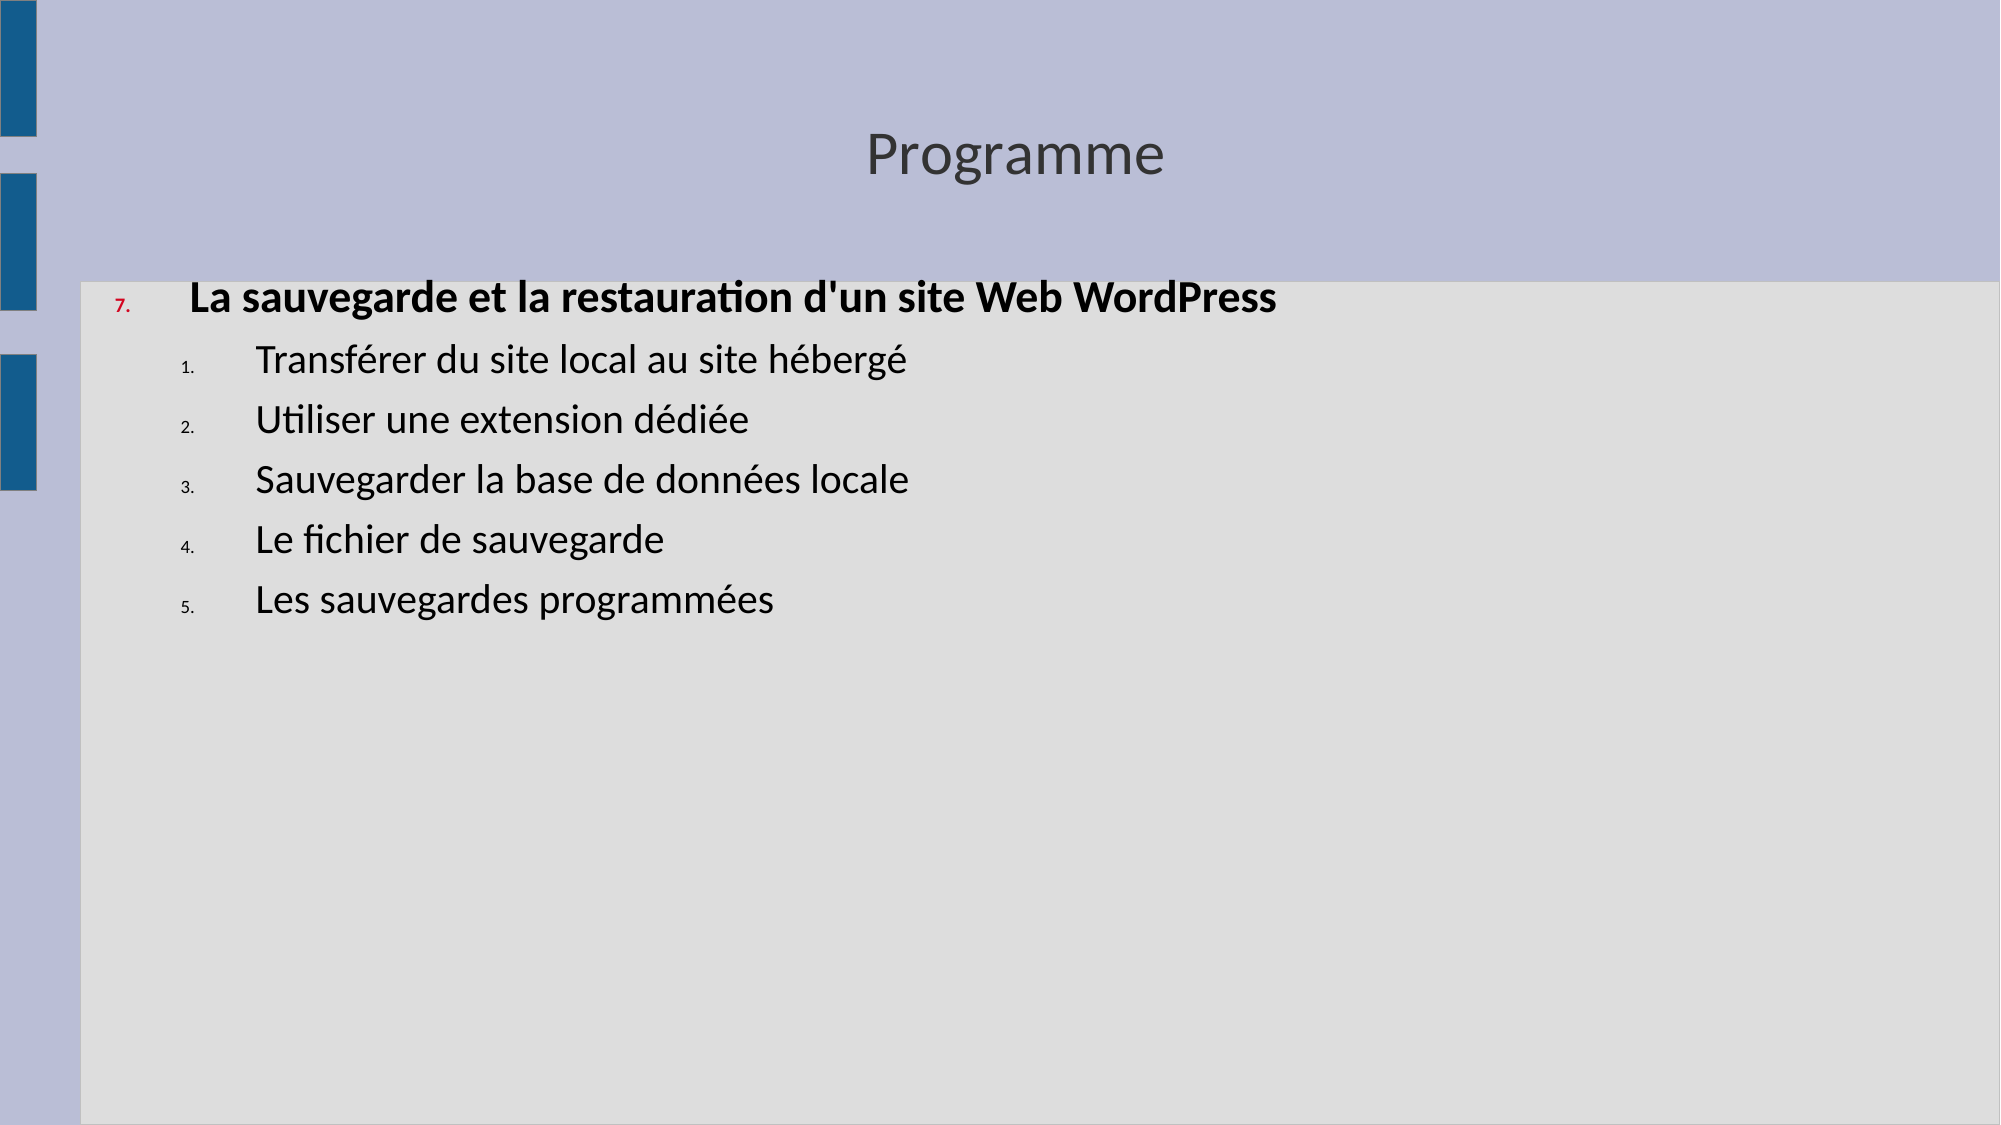

# Programme
La sauvegarde et la restauration d'un site Web WordPress
Transférer du site local au site hébergé
Utiliser une extension dédiée
Sauvegarder la base de données locale
Le fichier de sauvegarde
Les sauvegardes programmées